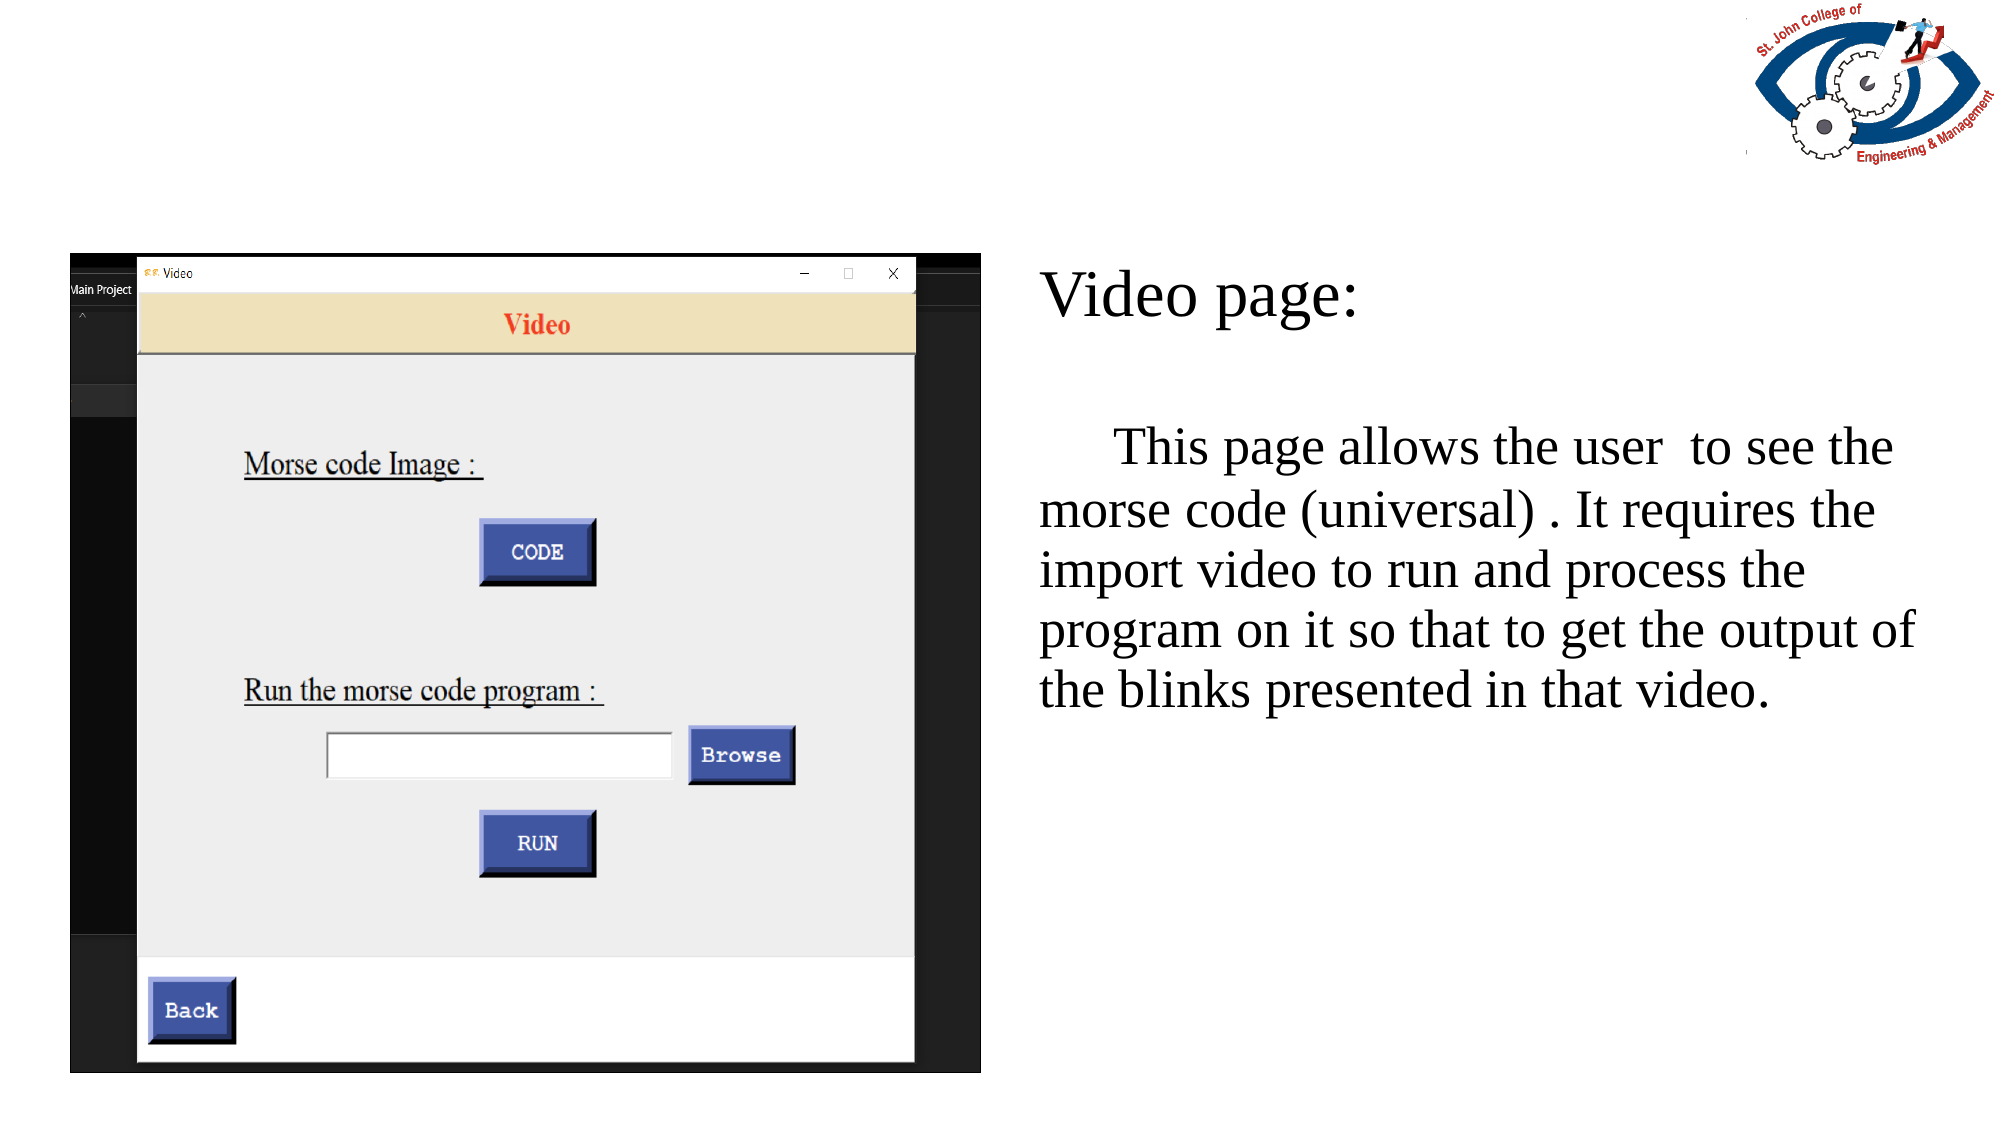

# Video page: This page allows the user to see the morse code (universal) . It requires the import video to run and process the program on it so that to get the output of the blinks presented in that video.